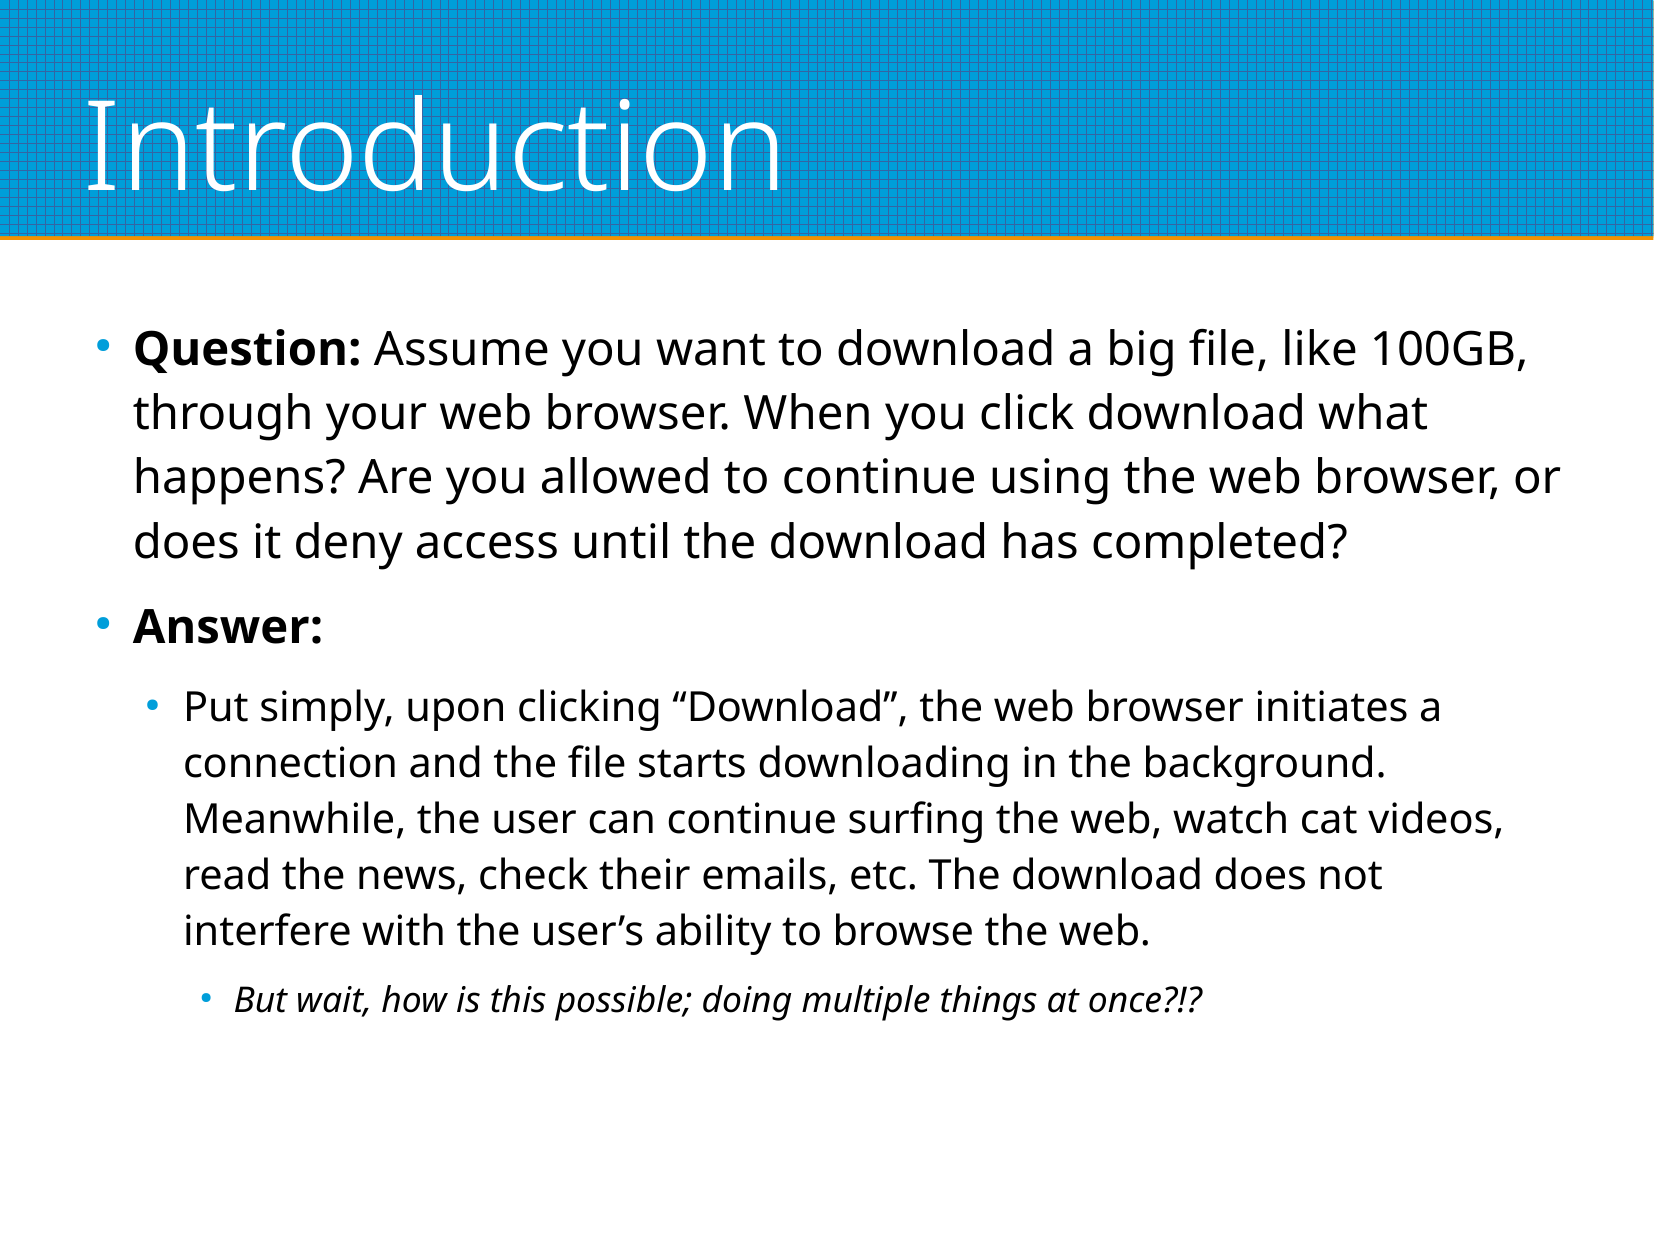

# Introduction
Question: Assume you want to download a big file, like 100GB, through your web browser. When you click download what happens? Are you allowed to continue using the web browser, or does it deny access until the download has completed?
Answer:
Put simply, upon clicking ‘‘Download’’, the web browser initiates a connection and the file starts downloading in the background. Meanwhile, the user can continue surfing the web, watch cat videos, read the news, check their emails, etc. The download does not interfere with the user’s ability to browse the web.
But wait, how is this possible; doing multiple things at once?!?